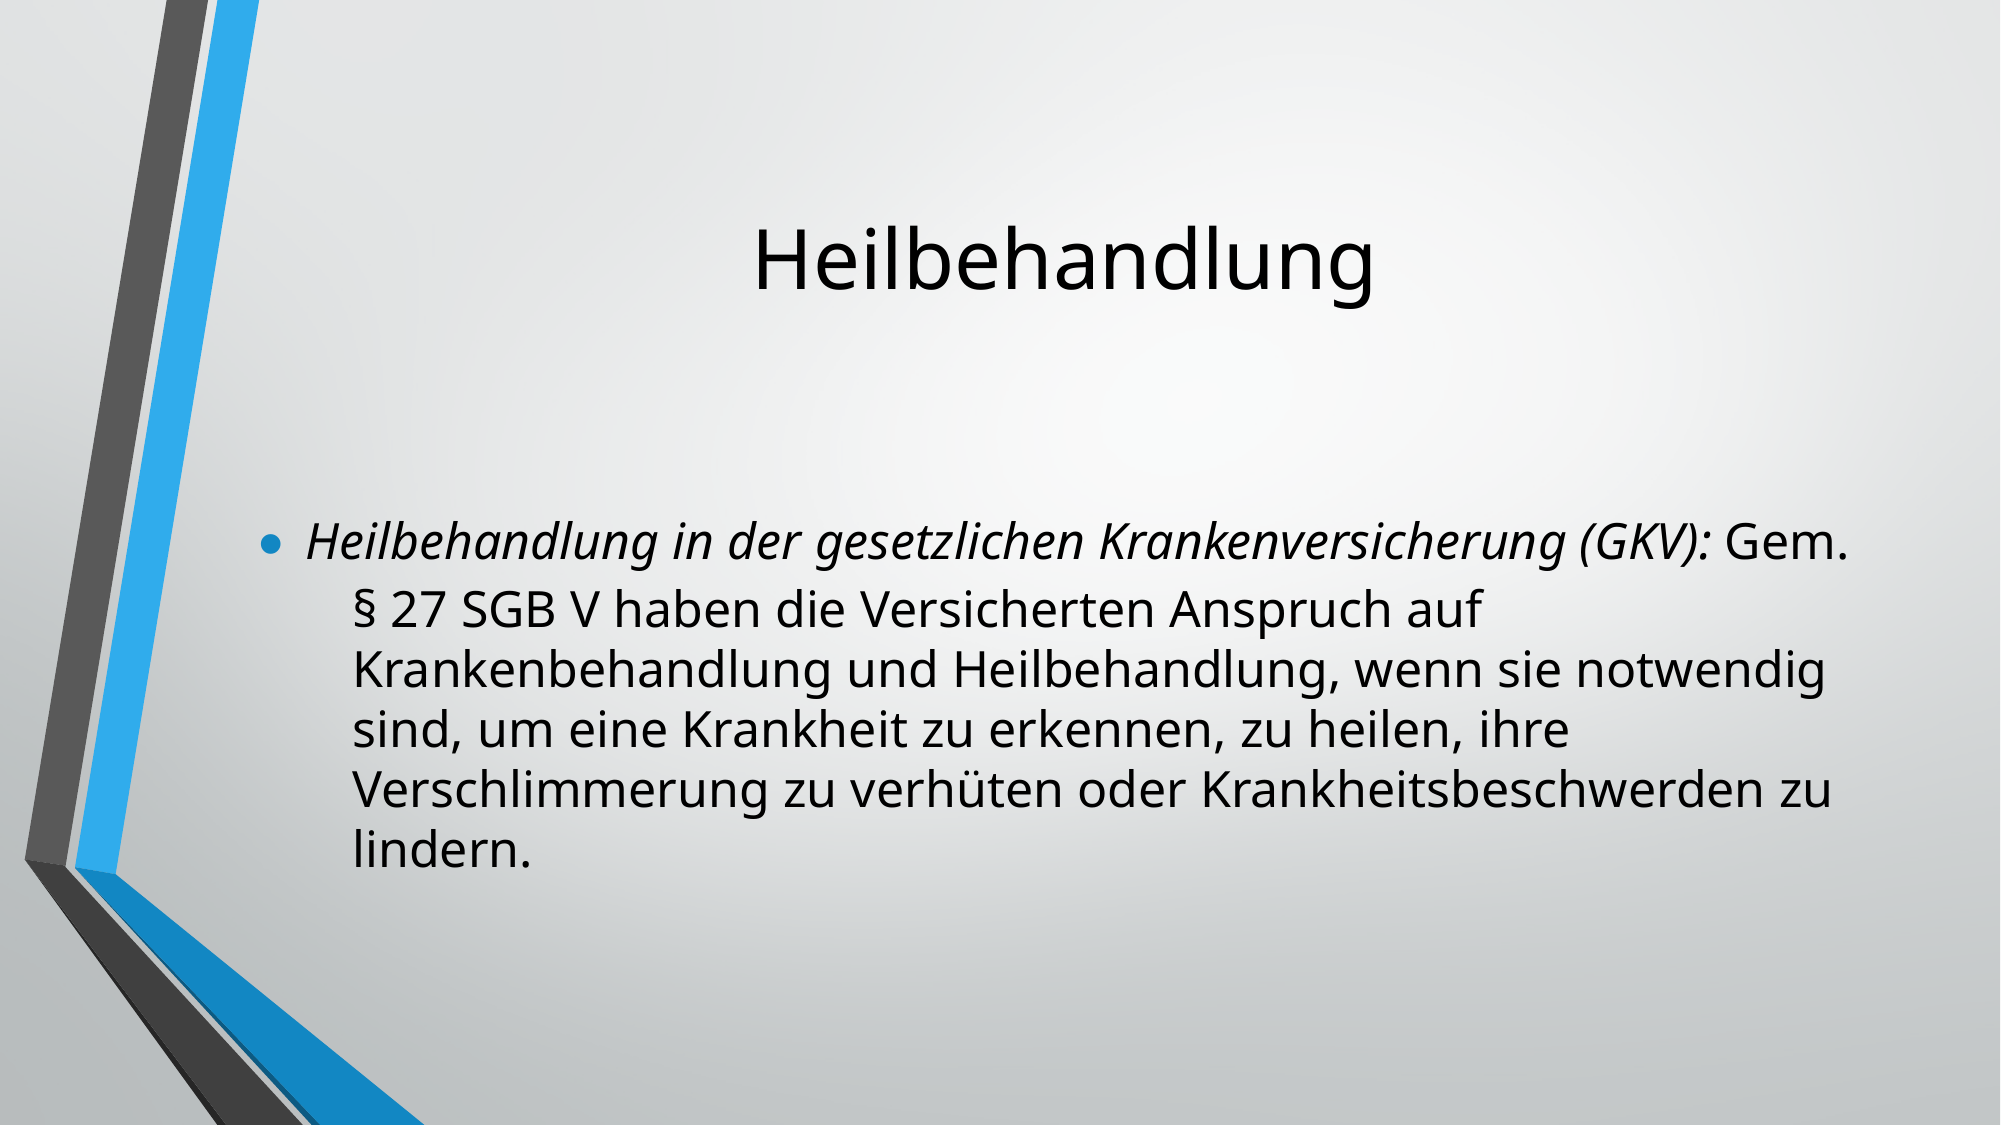

# Heilbehandlung
Heilbehandlung in der gesetzlichen Krankenversicherung (GKV): Gem. § 27 SGB V haben die Versicherten Anspruch auf Krankenbehandlung und Heilbehandlung, wenn sie notwendig sind, um eine Krankheit zu erkennen, zu heilen, ihre Verschlimmerung zu verhüten oder Krankheitsbeschwerden zu lindern.